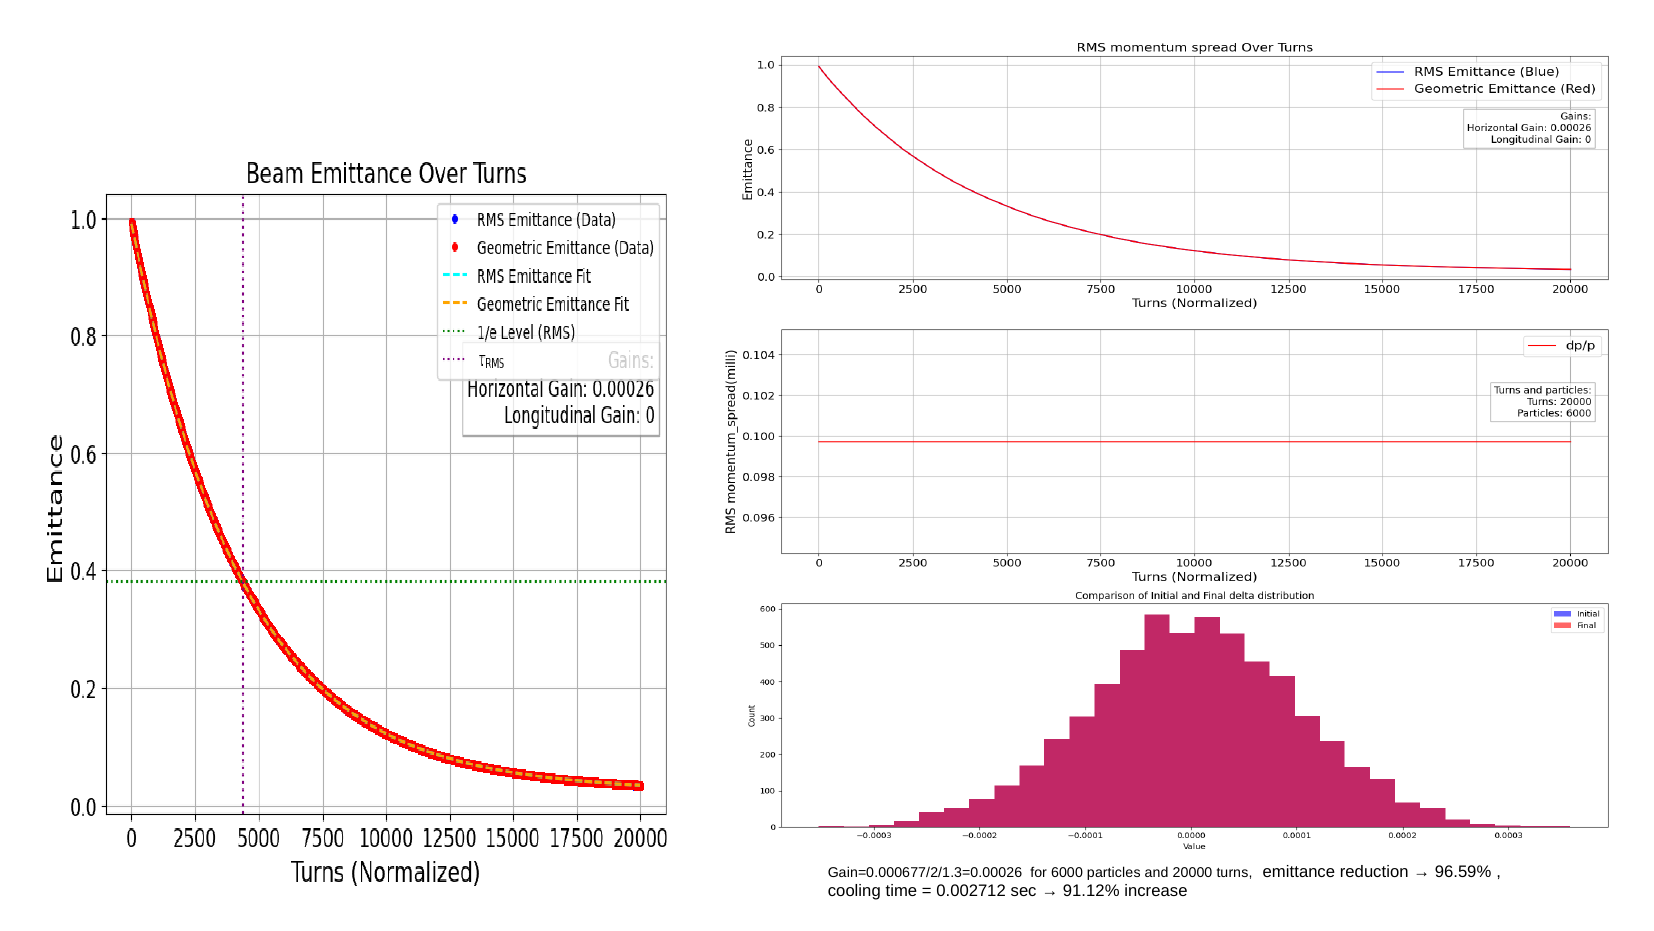

# Gain=0.000677/2/1.3=0.00026 for 6000 particles and 20000 turns, emittance reduction → 96.59% , cooling time = 0.002712 sec → 91.12% increase